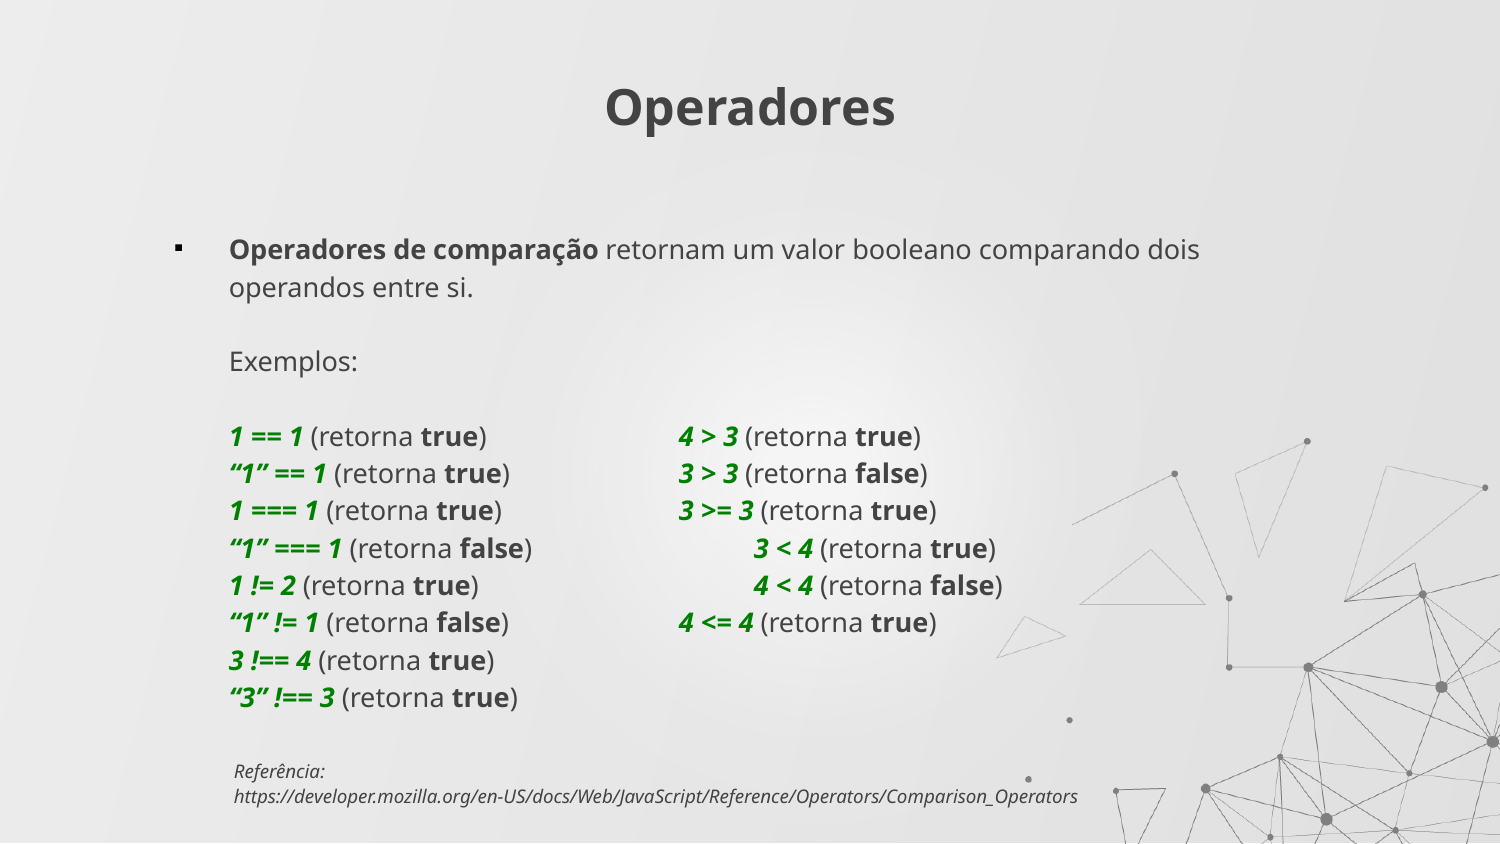

Operadores
# Operadores de comparação retornam um valor booleano comparando dois operandos entre si.
Exemplos:
1 == 1 (retorna true)			4 > 3 (retorna true)
“1” == 1 (retorna true)			3 > 3 (retorna false)
1 === 1 (retorna true)			3 >= 3 (retorna true)
“1” === 1 (retorna false)			3 < 4 (retorna true)
1 != 2 (retorna true)				4 < 4 (retorna false)
“1” != 1 (retorna false)			4 <= 4 (retorna true)
3 !== 4 (retorna true)
“3” !== 3 (retorna true)
Referência:
https://developer.mozilla.org/en-US/docs/Web/JavaScript/Reference/Operators/Comparison_Operators